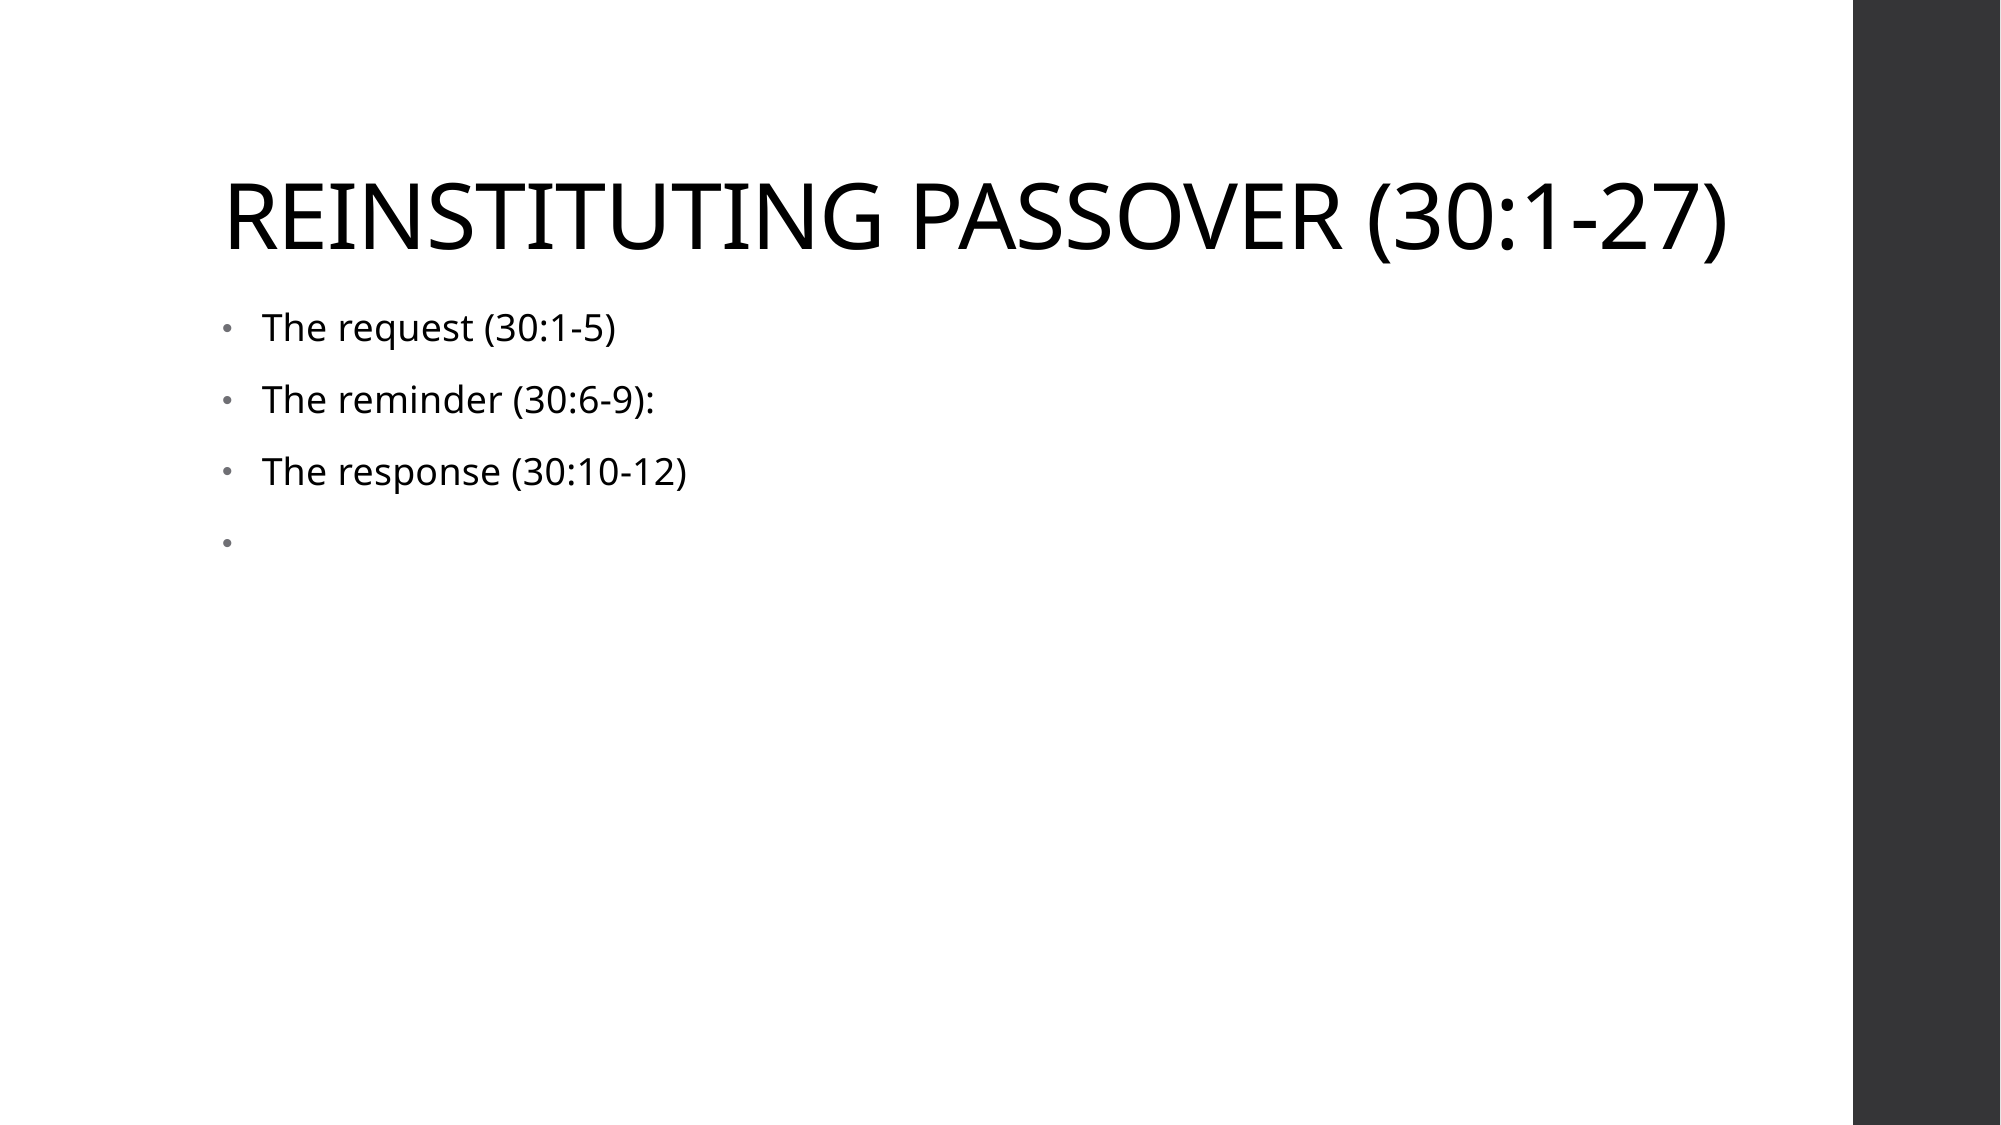

# REINSTITUTING PASSOVER (30:1-27)
 The request (30:1-5)
 The reminder (30:6-9):
 The response (30:10-12)